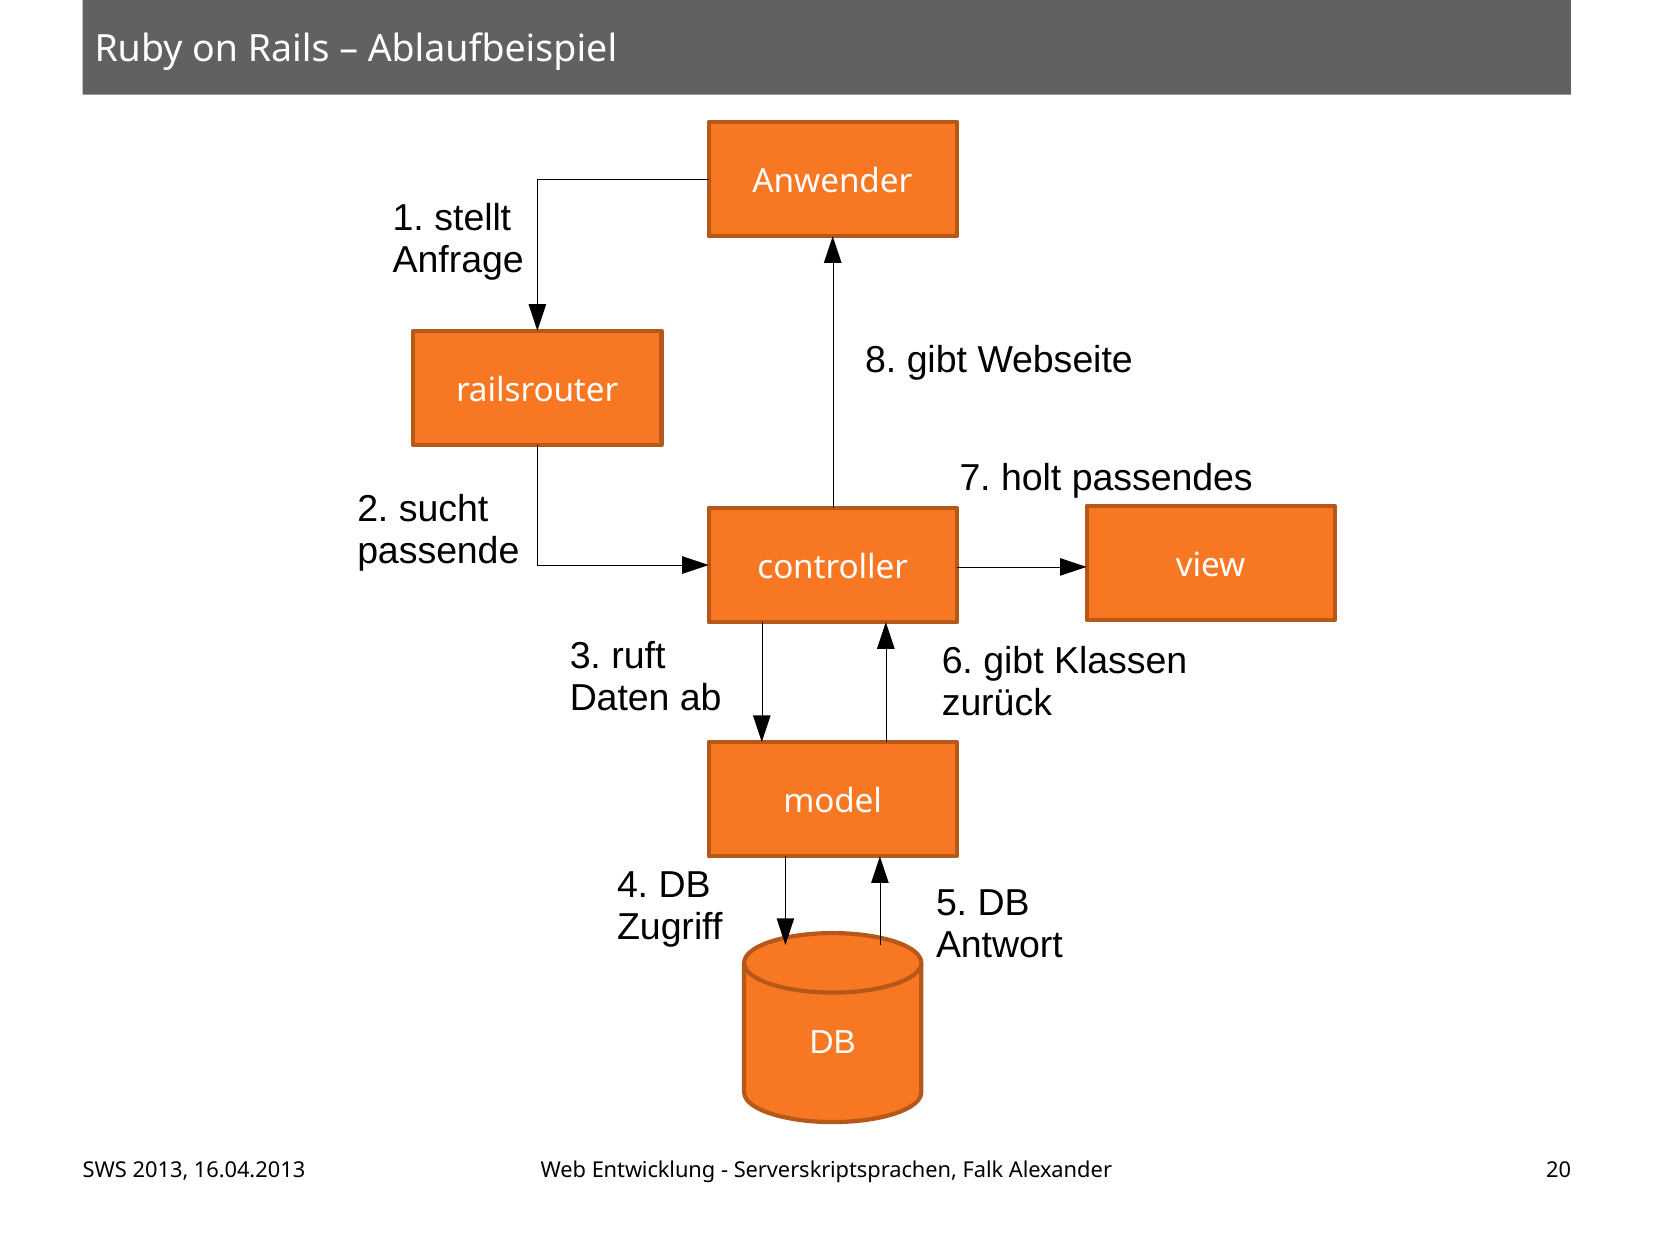

# Ruby on Rails – Ablaufbeispiel
Anwender
1. stellt Anfrage
railsrouter
8. gibt Webseite
7. holt passendes
2. sucht passende
view
controller
3. ruft Daten ab
6. gibt Klassen zurück
model
4. DB
Zugriff
5. DB
Antwort
DB
SWS 2013, 16.04.2013
Web Entwicklung - Serverskriptsprachen, Falk Alexander
20